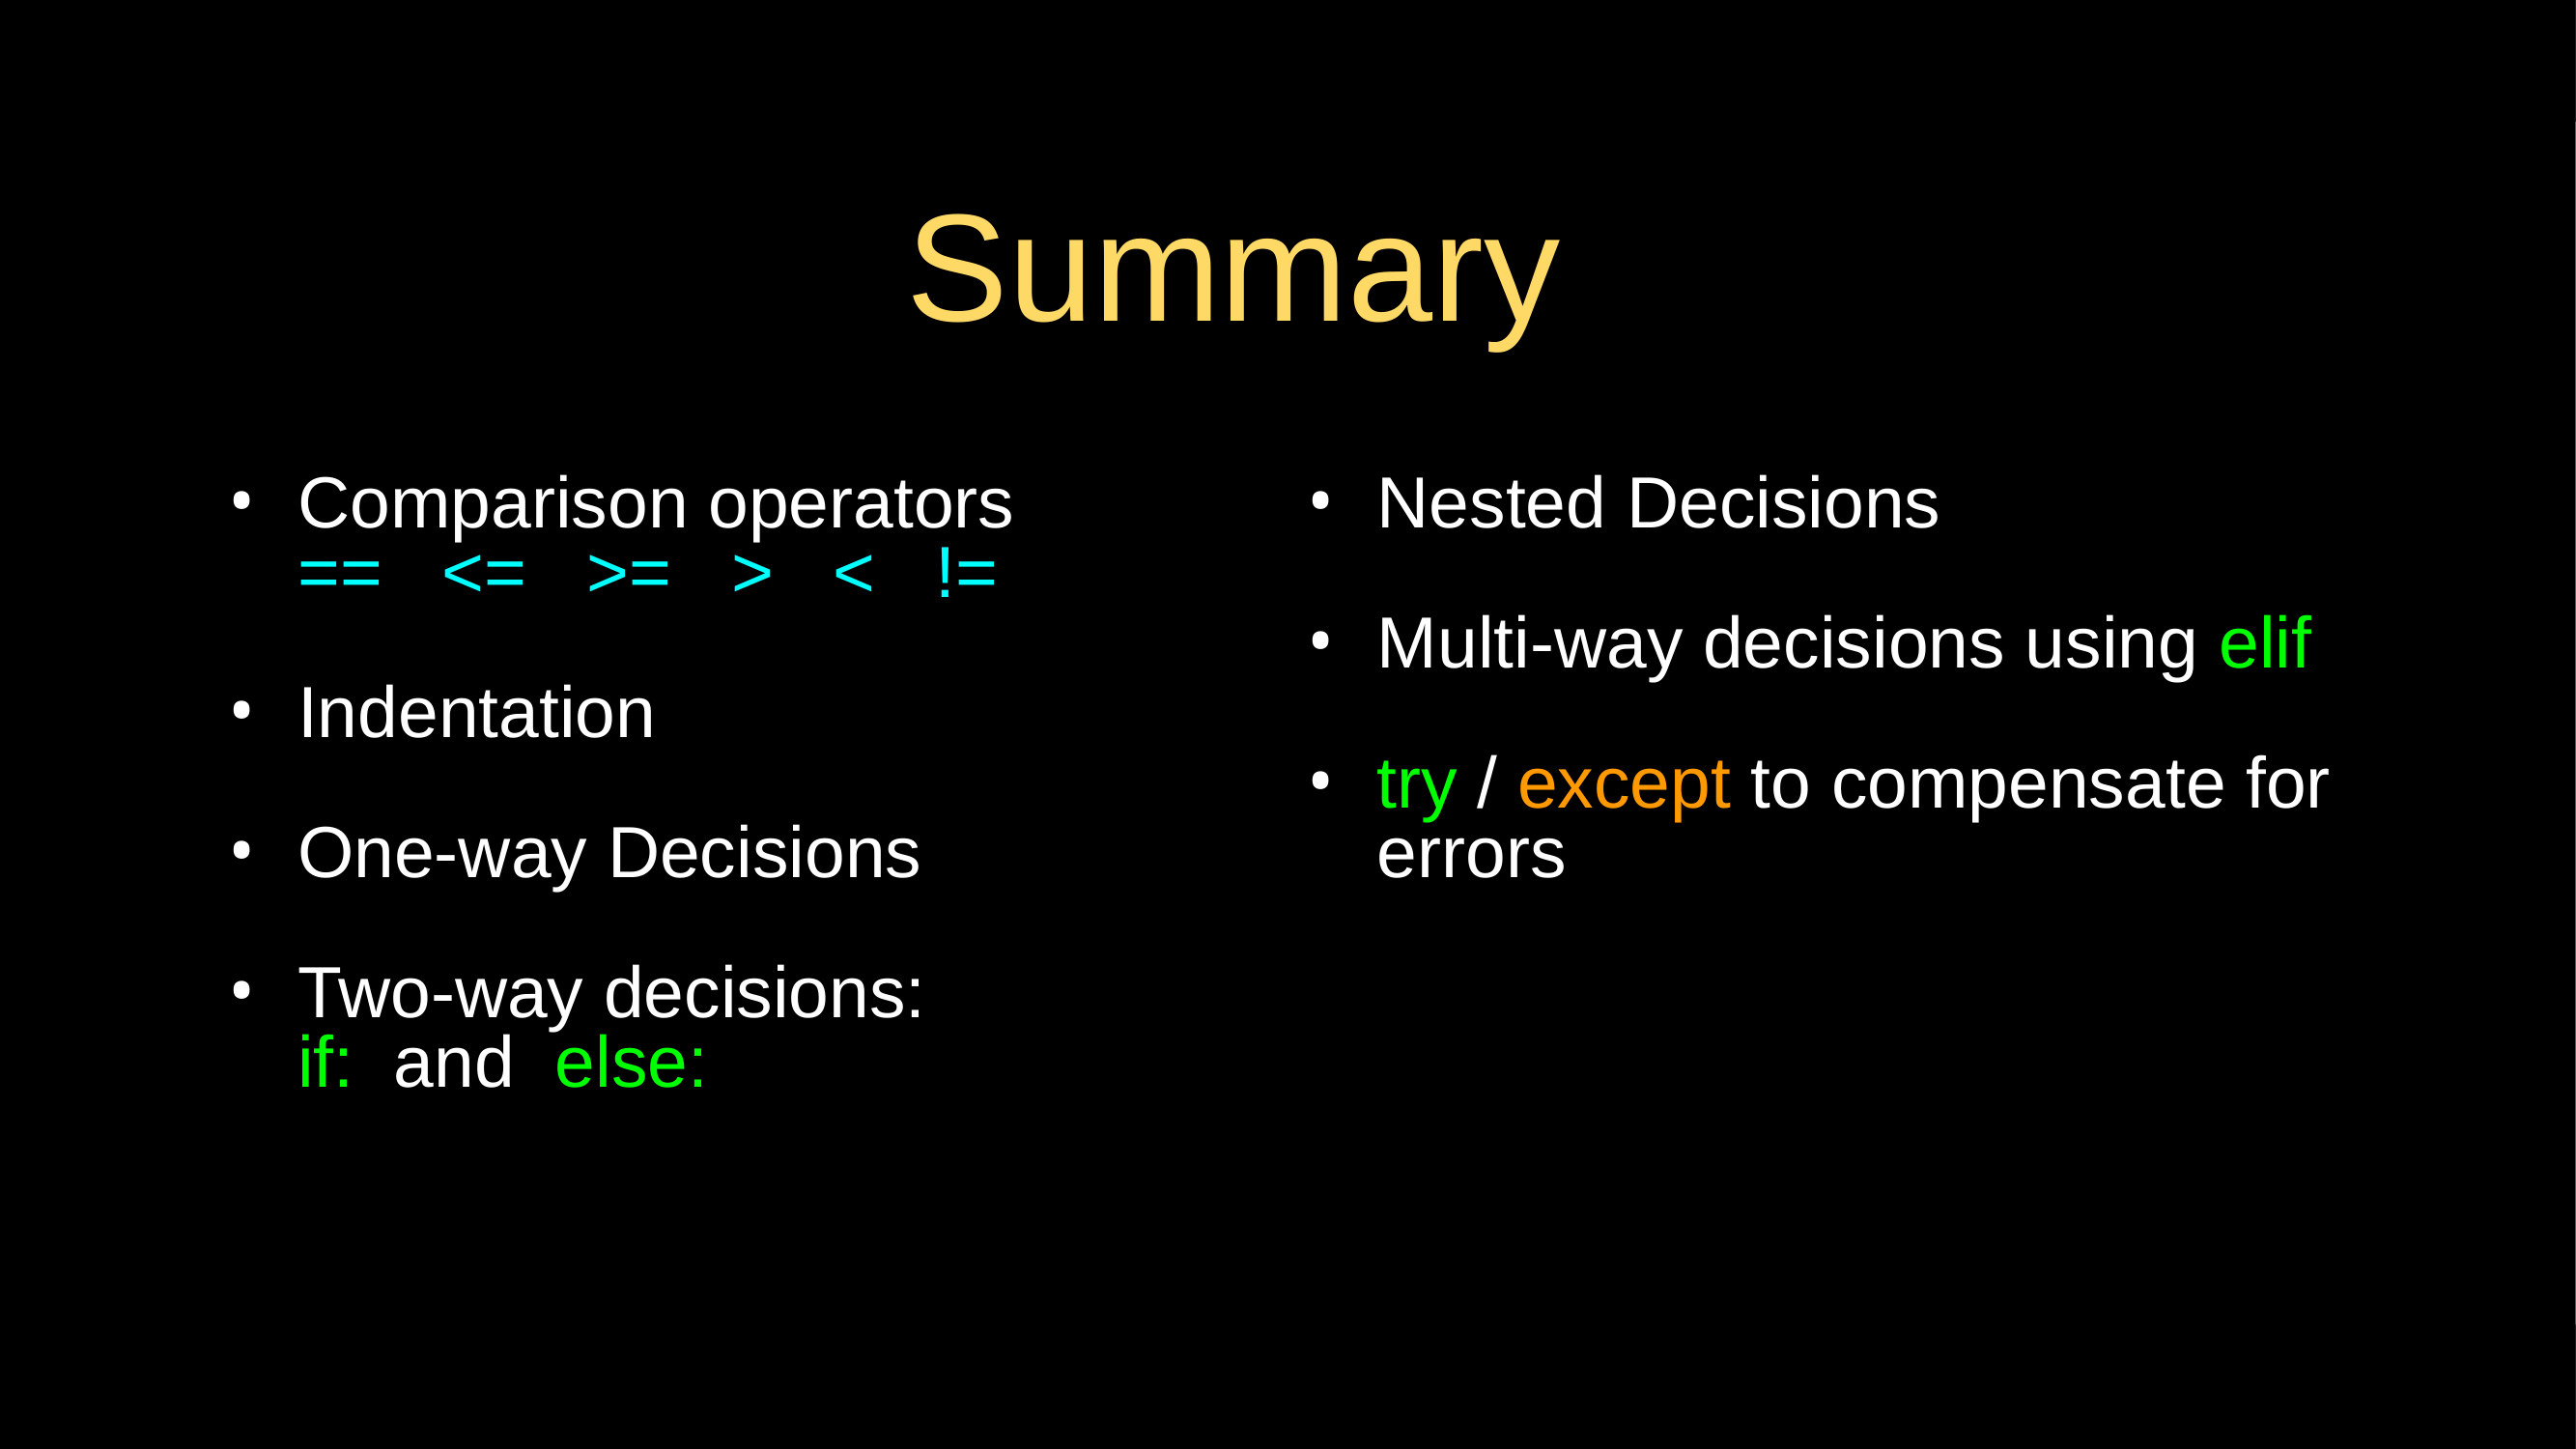

# Summary
Comparison operators
== <= >= > < !=
Indentation
One-way Decisions
Two-way decisions:
if: and else:
Nested Decisions
Multi-way decisions using elif
try / except to compensate for errors